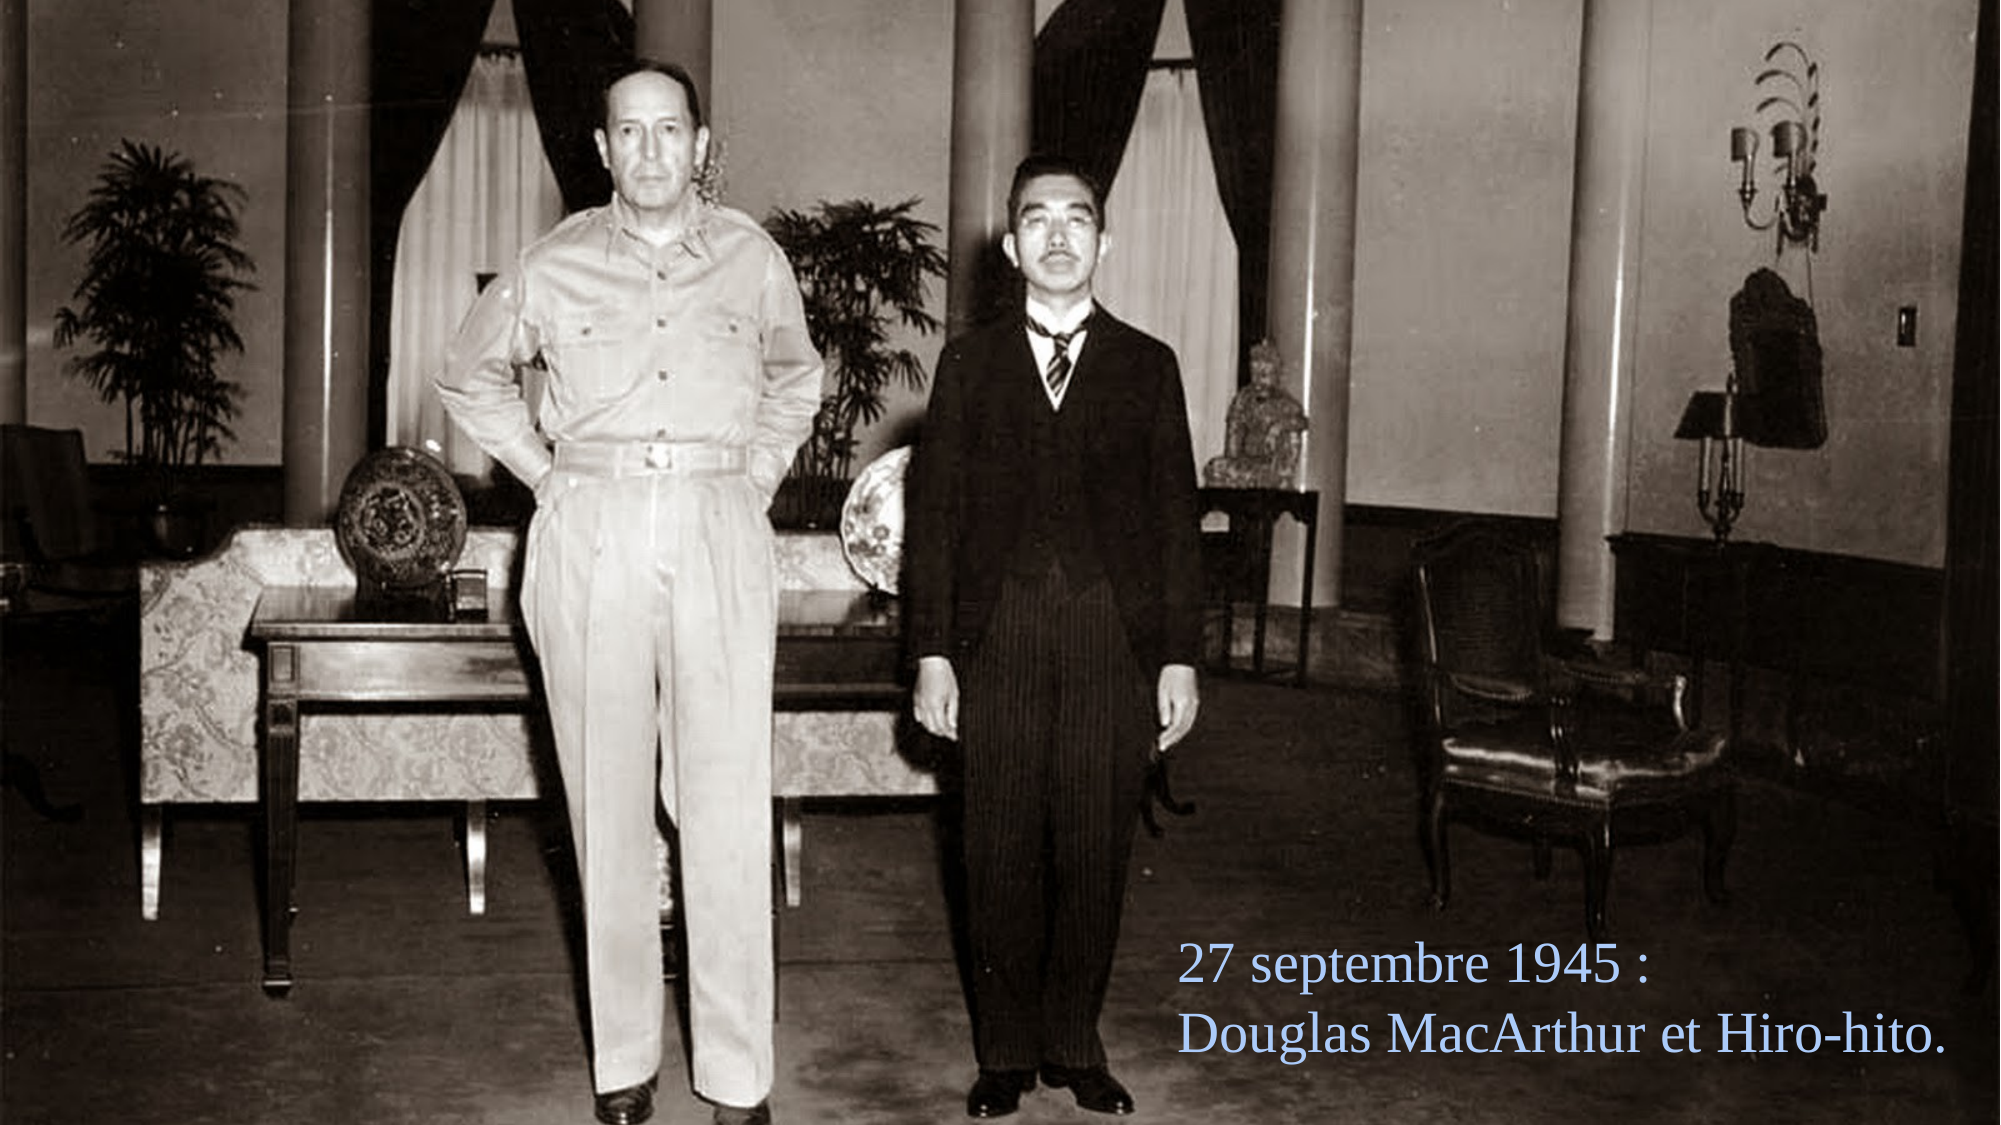

# 27 septembre 1945 : Douglas MacArthur et Hiro-hito.